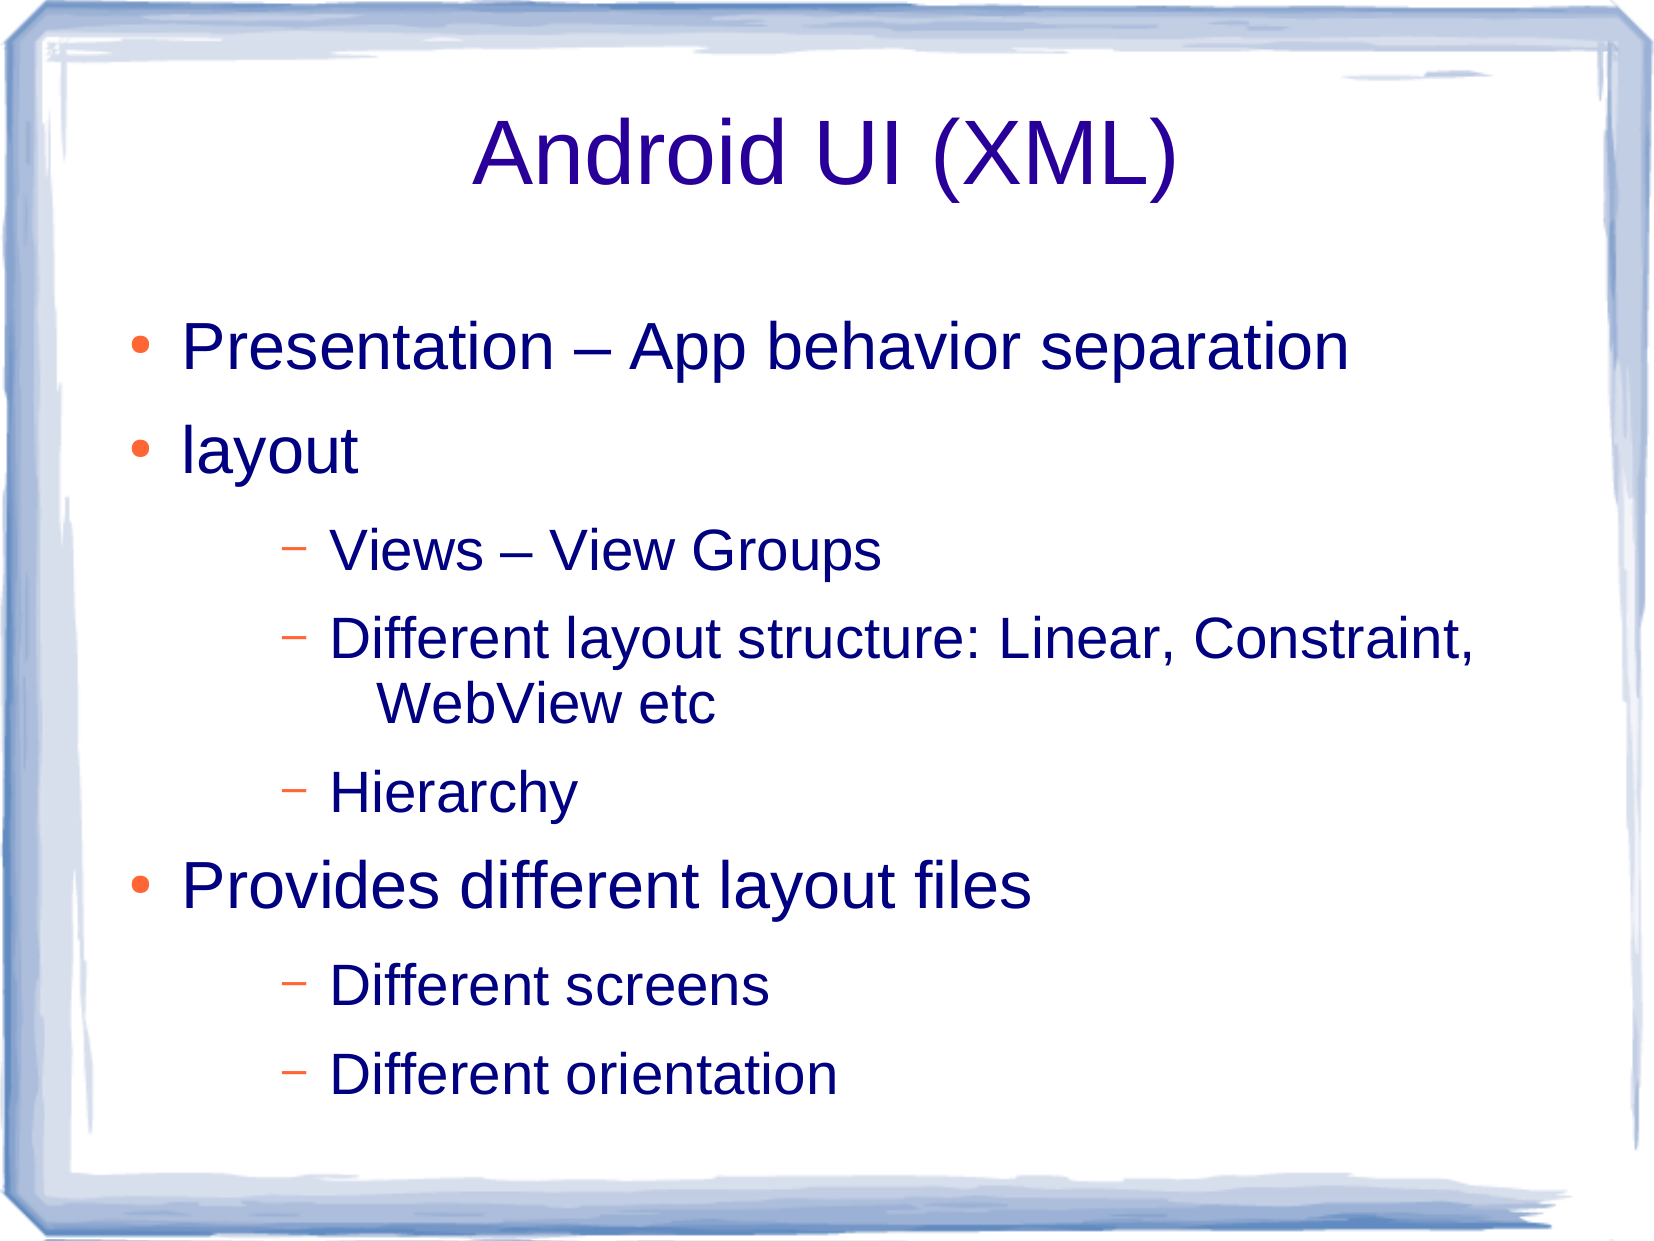

# Android UI (XML)
Presentation – App behavior separation
layout
Views – View Groups
Different layout structure: Linear, Constraint, WebView etc
Hierarchy
Provides different layout files
Different screens
Different orientation